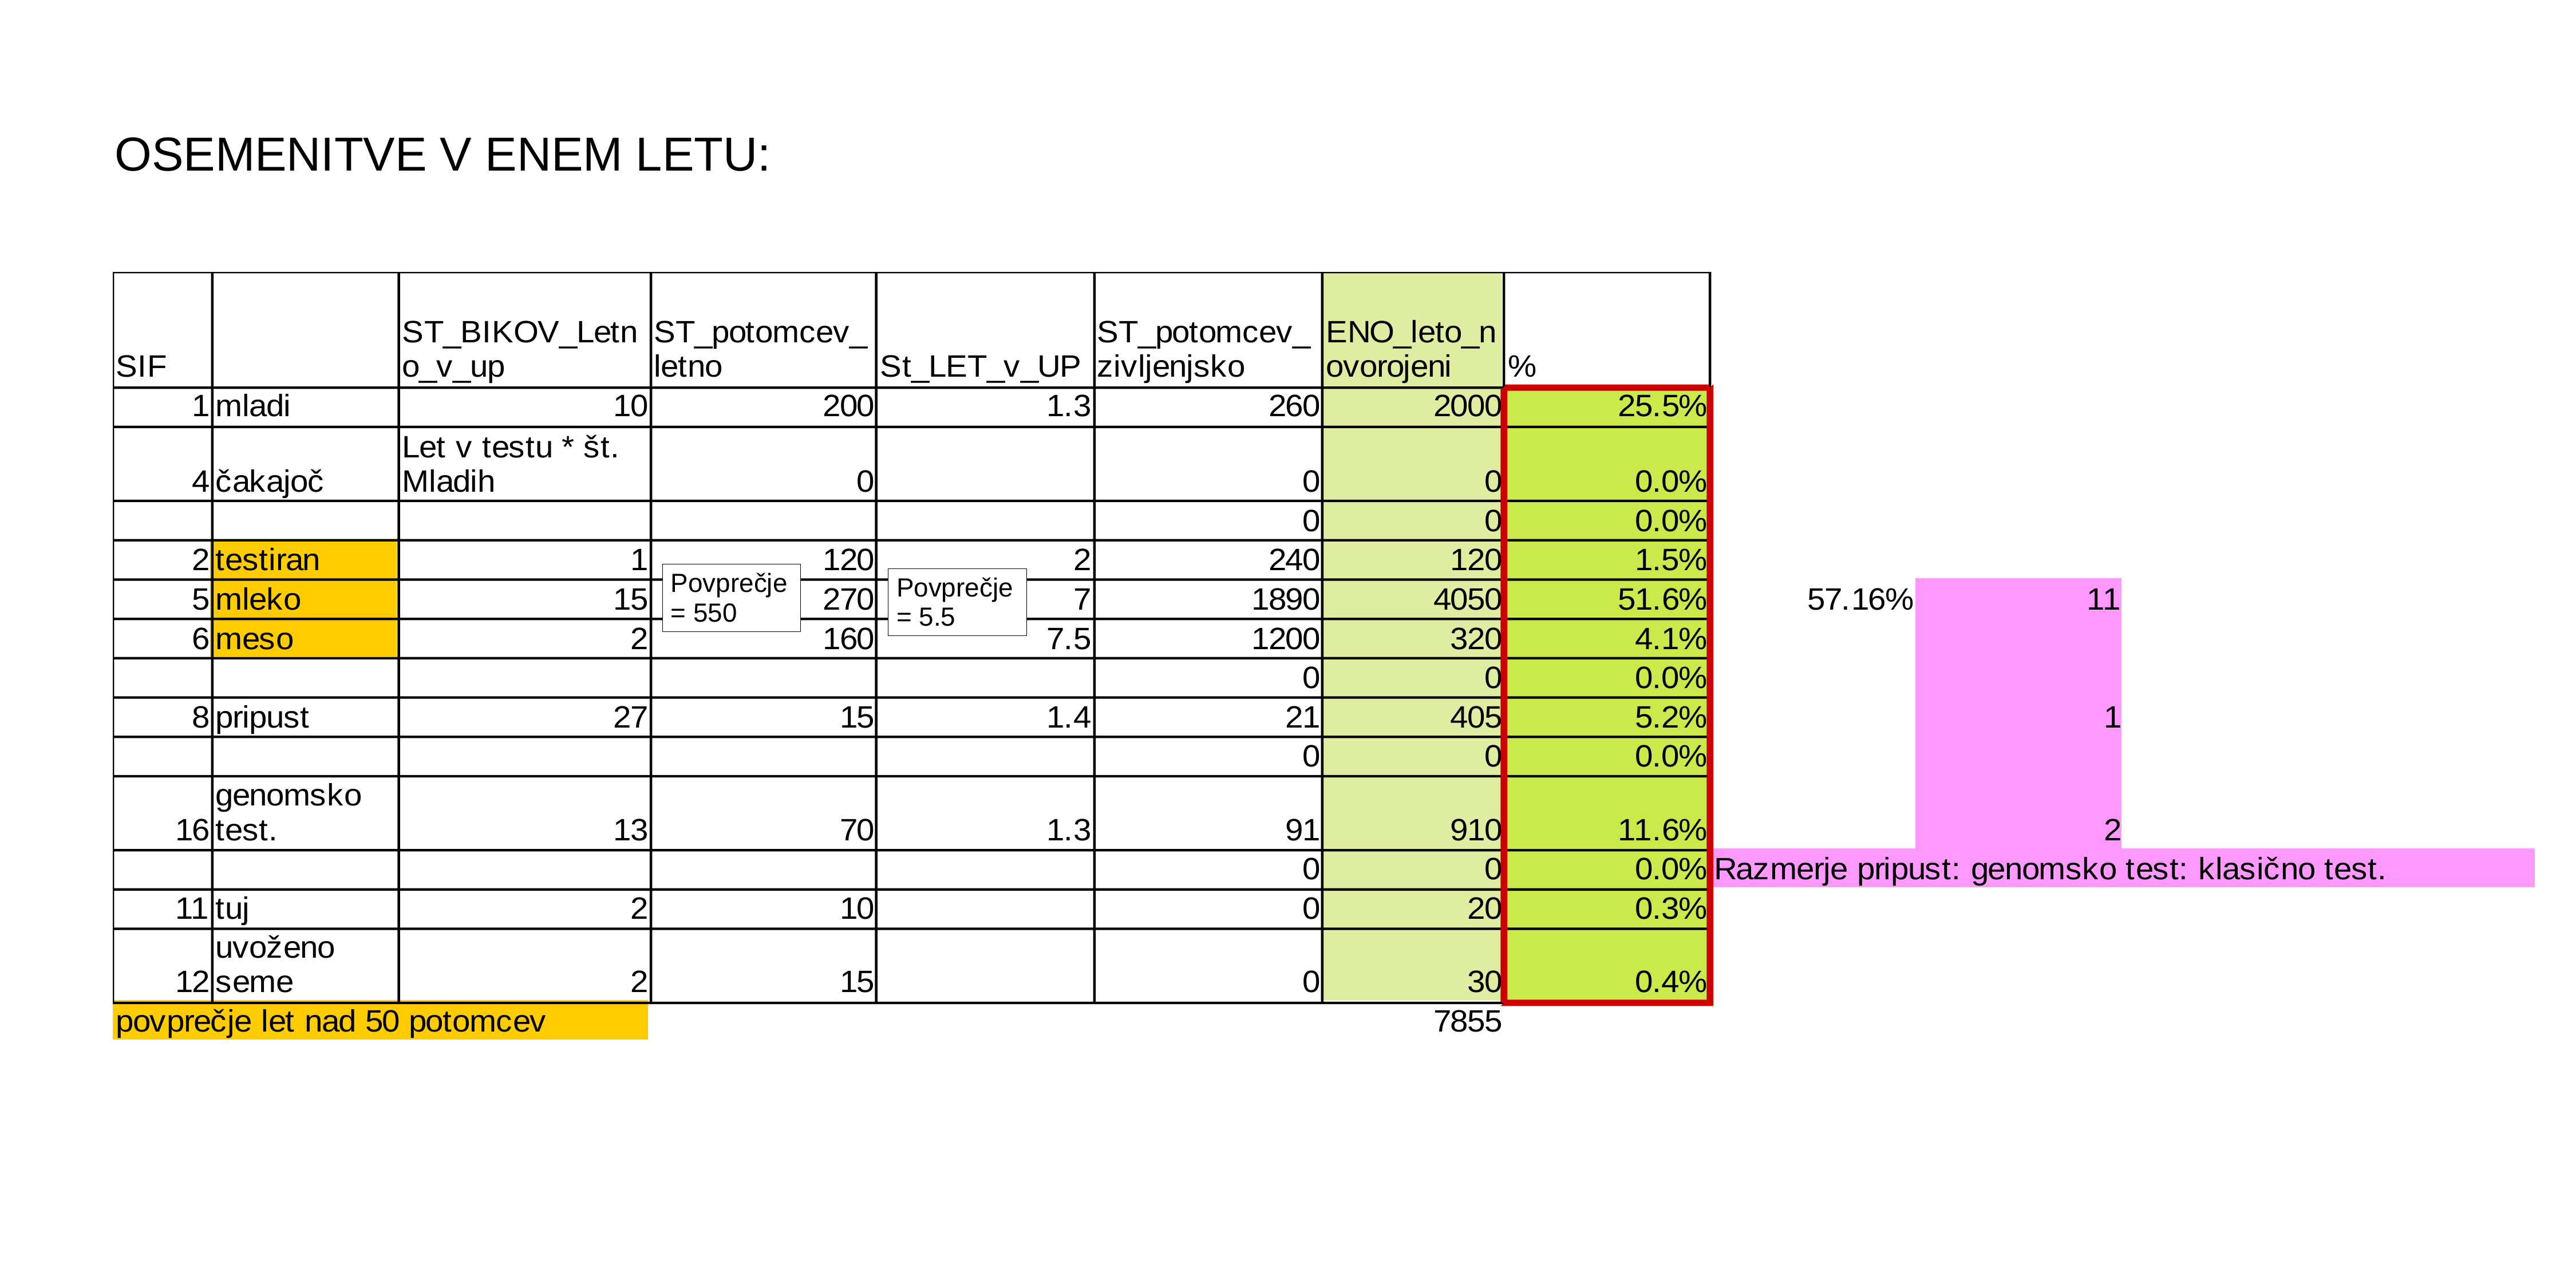

OSEMENITVE V ENEM LETU:
Povprečje = 550
Povprečje = 5.5